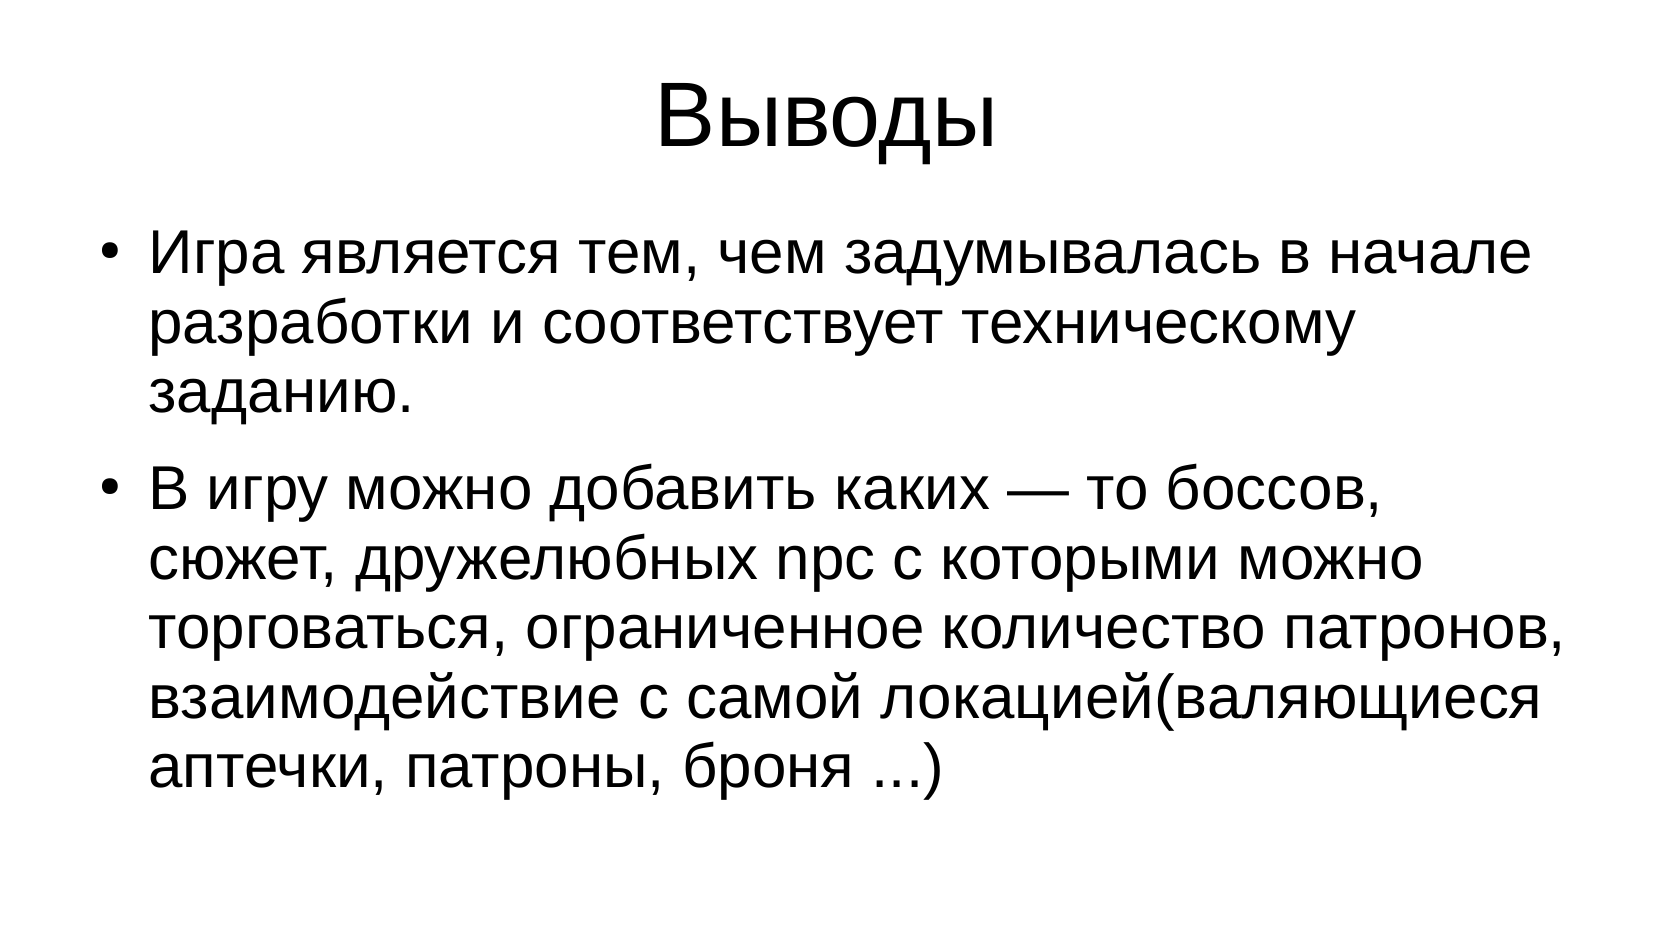

# Выводы
Игра является тем, чем задумывалась в начале разработки и соответствует техническому заданию.
В игру можно добавить каких — то боссов, сюжет, дружелюбных npc с которыми можно торговаться, ограниченное количество патронов, взаимодействие с самой локацией(валяющиеся аптечки, патроны, броня ...)